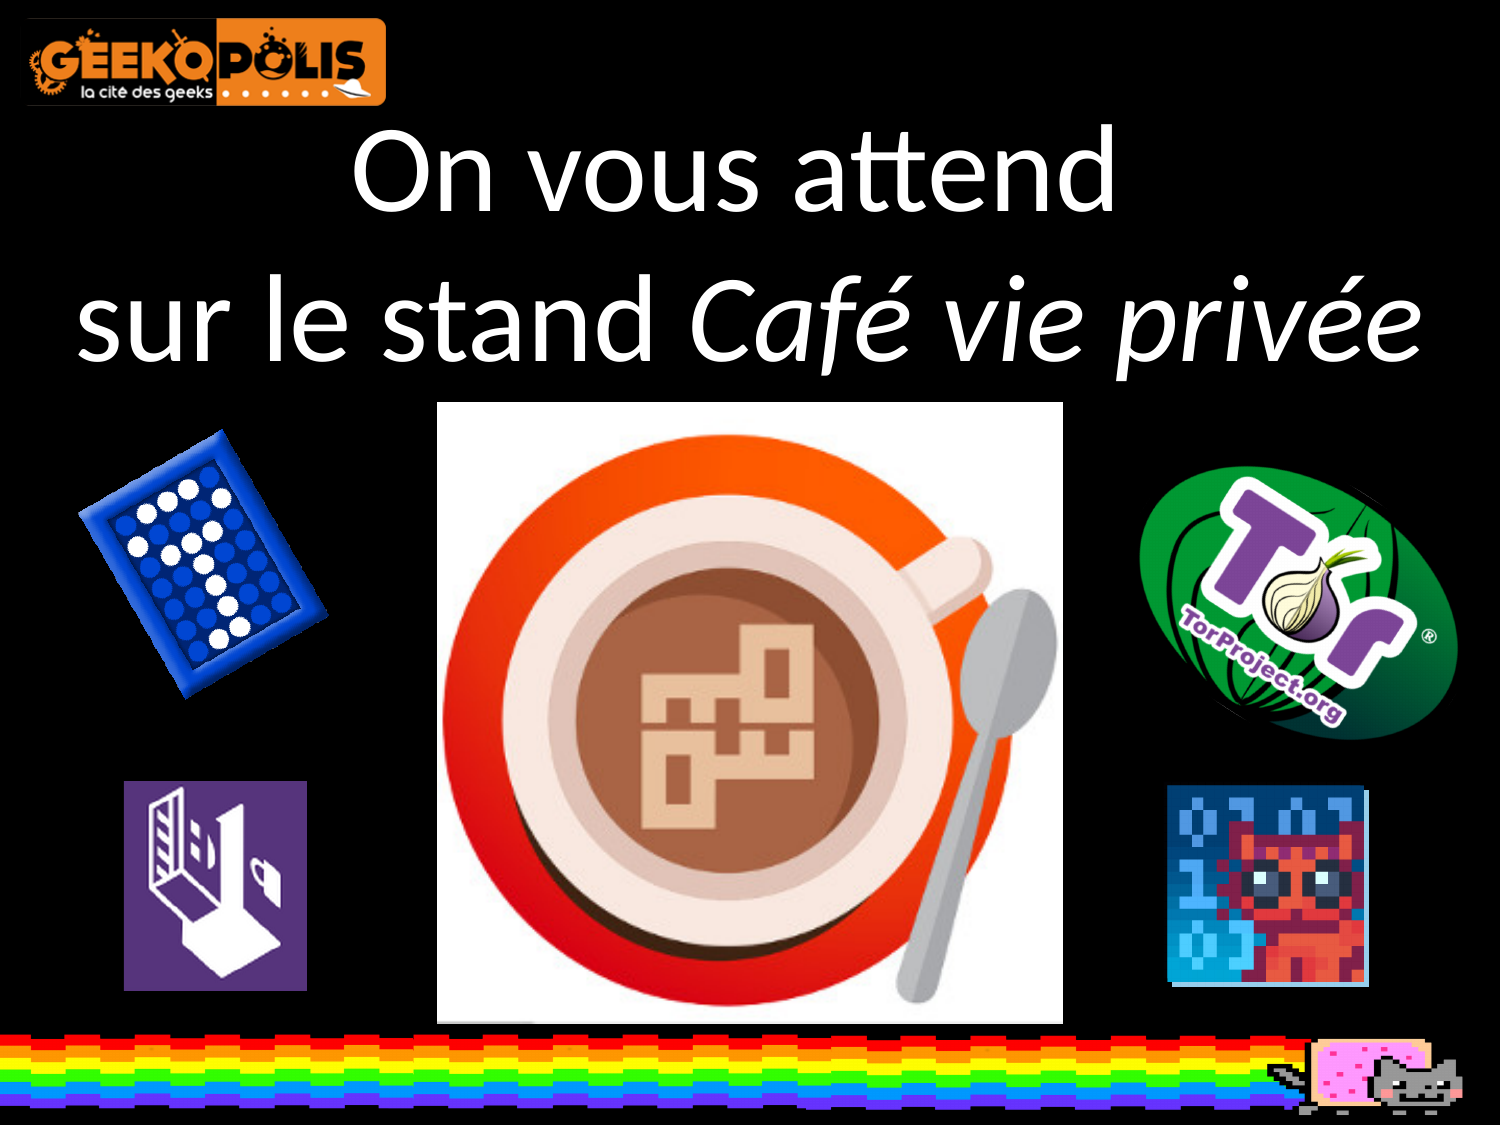

On vous attend
sur le stand Café vie privée